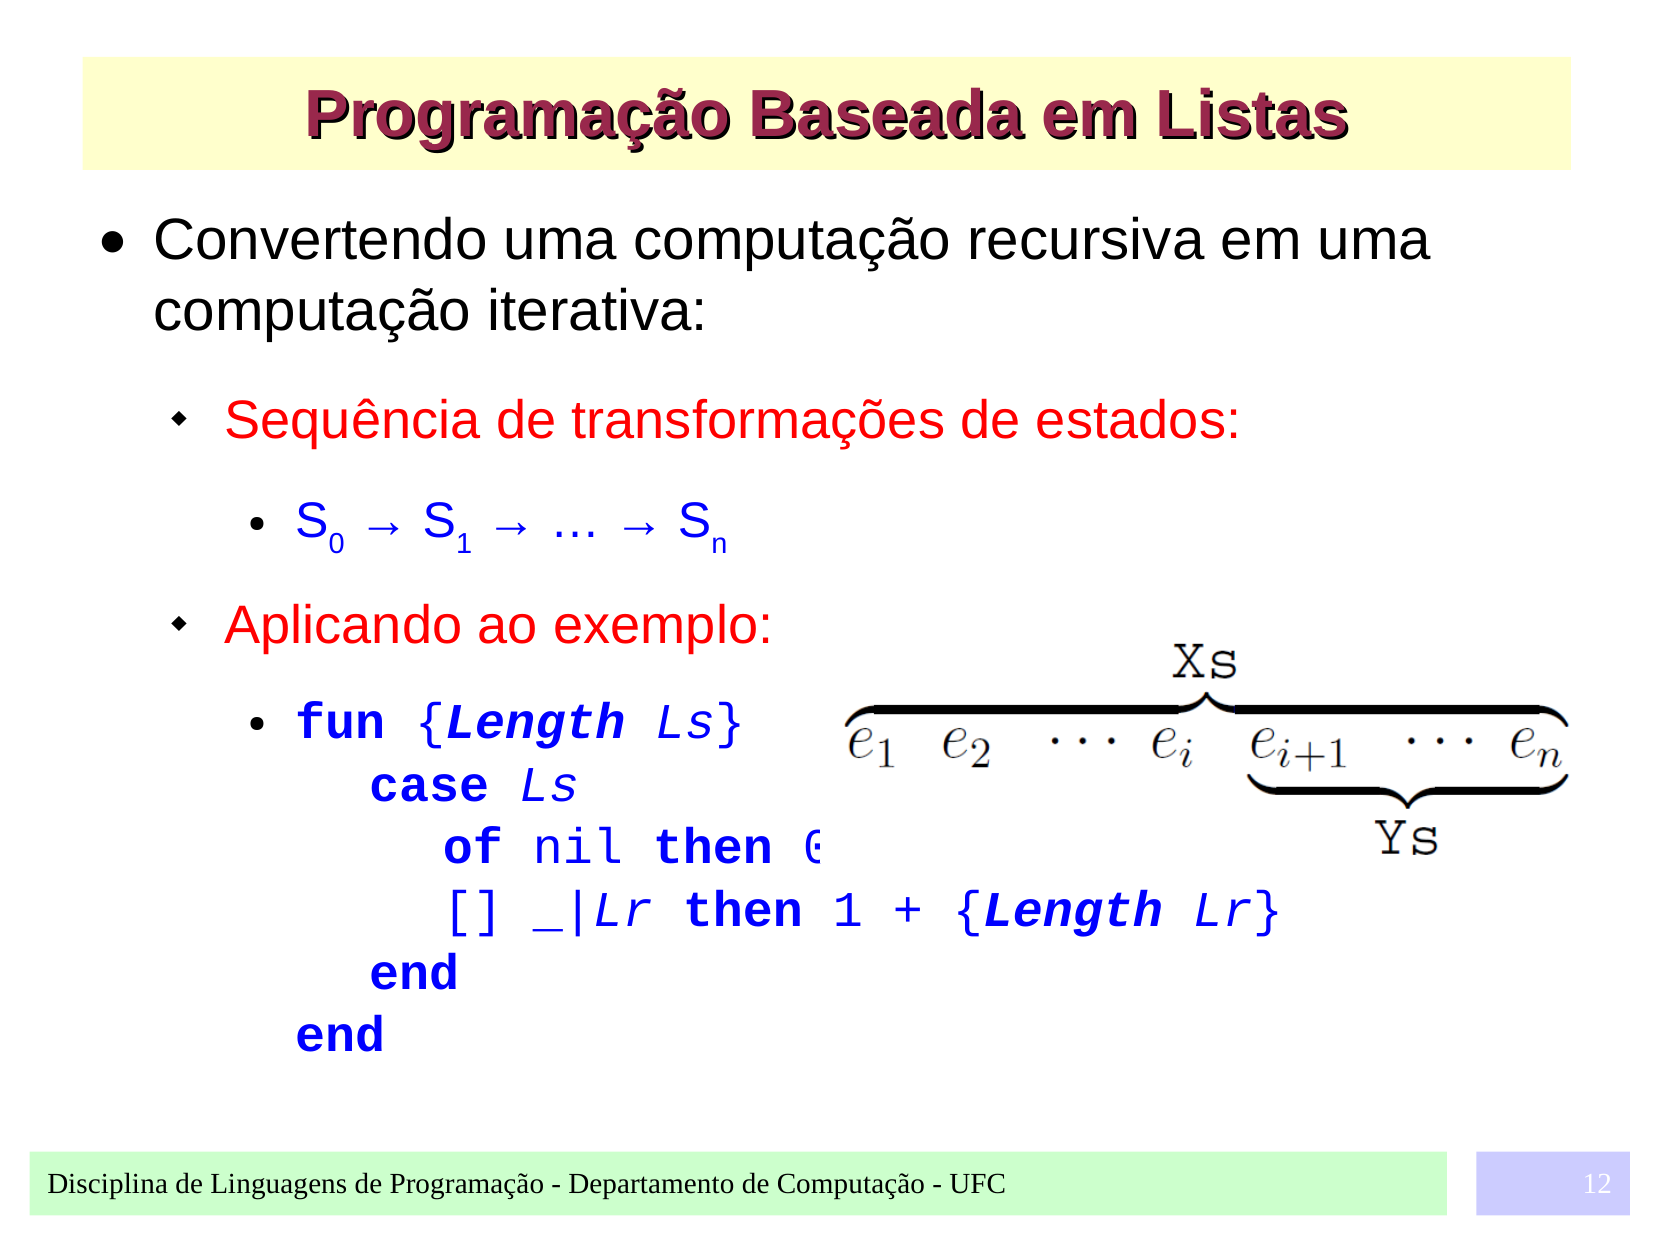

# Programação Baseada em Listas
Convertendo uma computação recursiva em uma computação iterativa:
Sequência de transformações de estados:
S0 → S1 → … → Sn
Aplicando ao exemplo:
fun {Length Ls}
	case Ls
		of nil then 0
		[] _|Lr then 1 + {Length Lr}
	end
end
Disciplina de Linguagens de Programação - Departamento de Computação - UFC
12